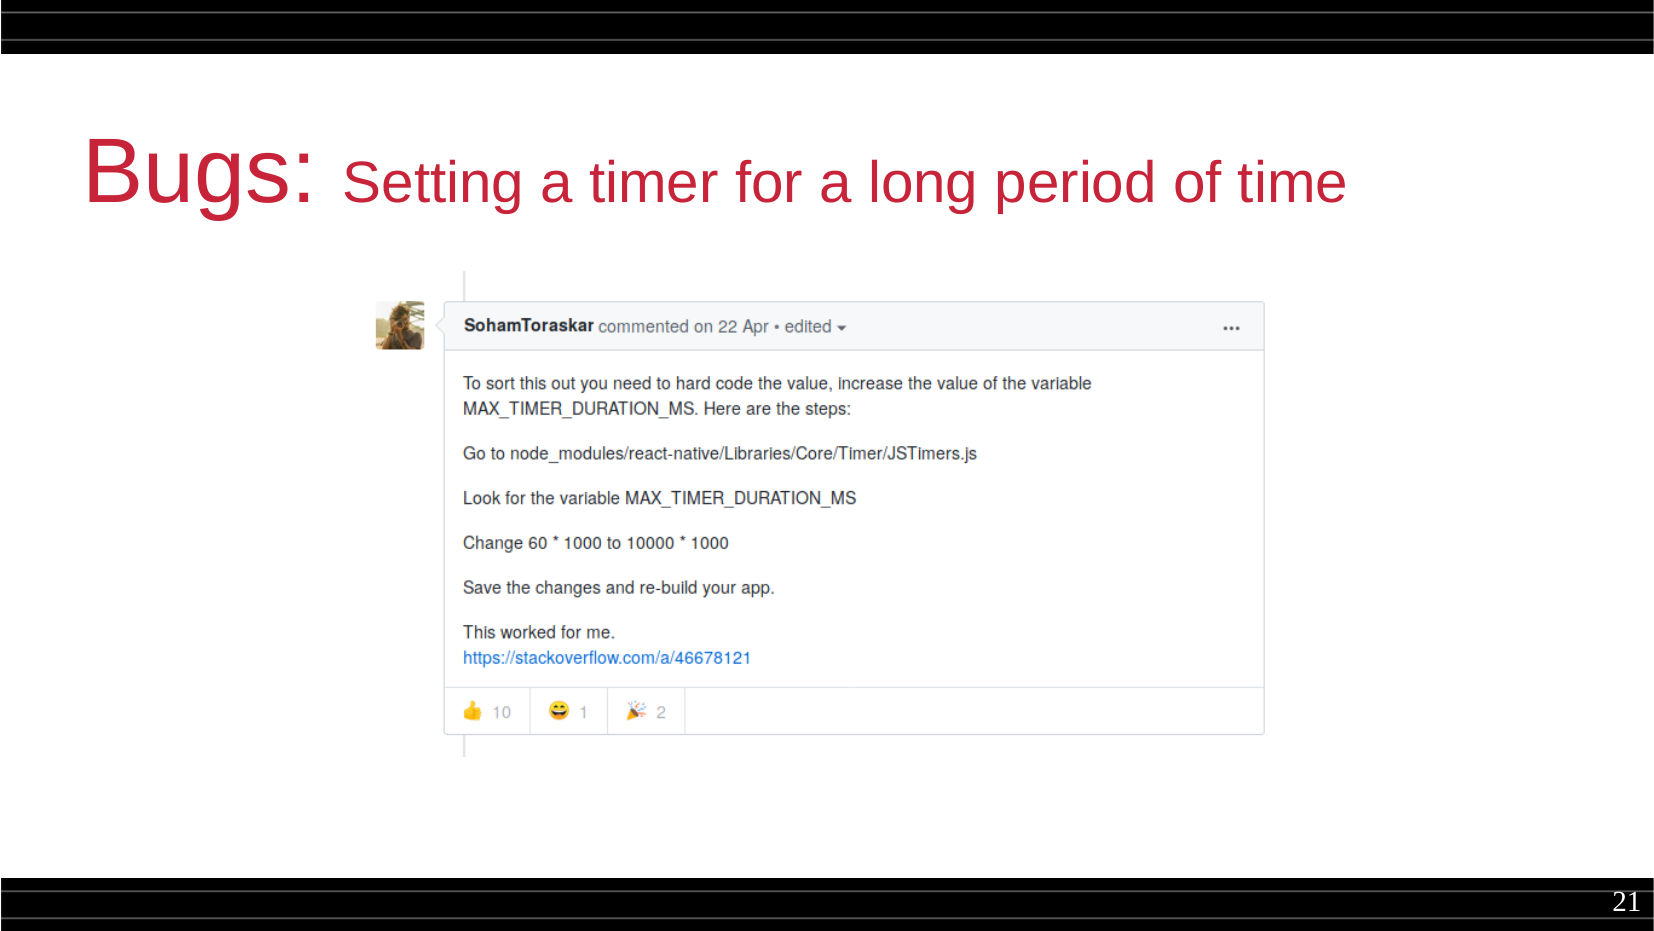

# Bugs: Setting a timer for a long period of time